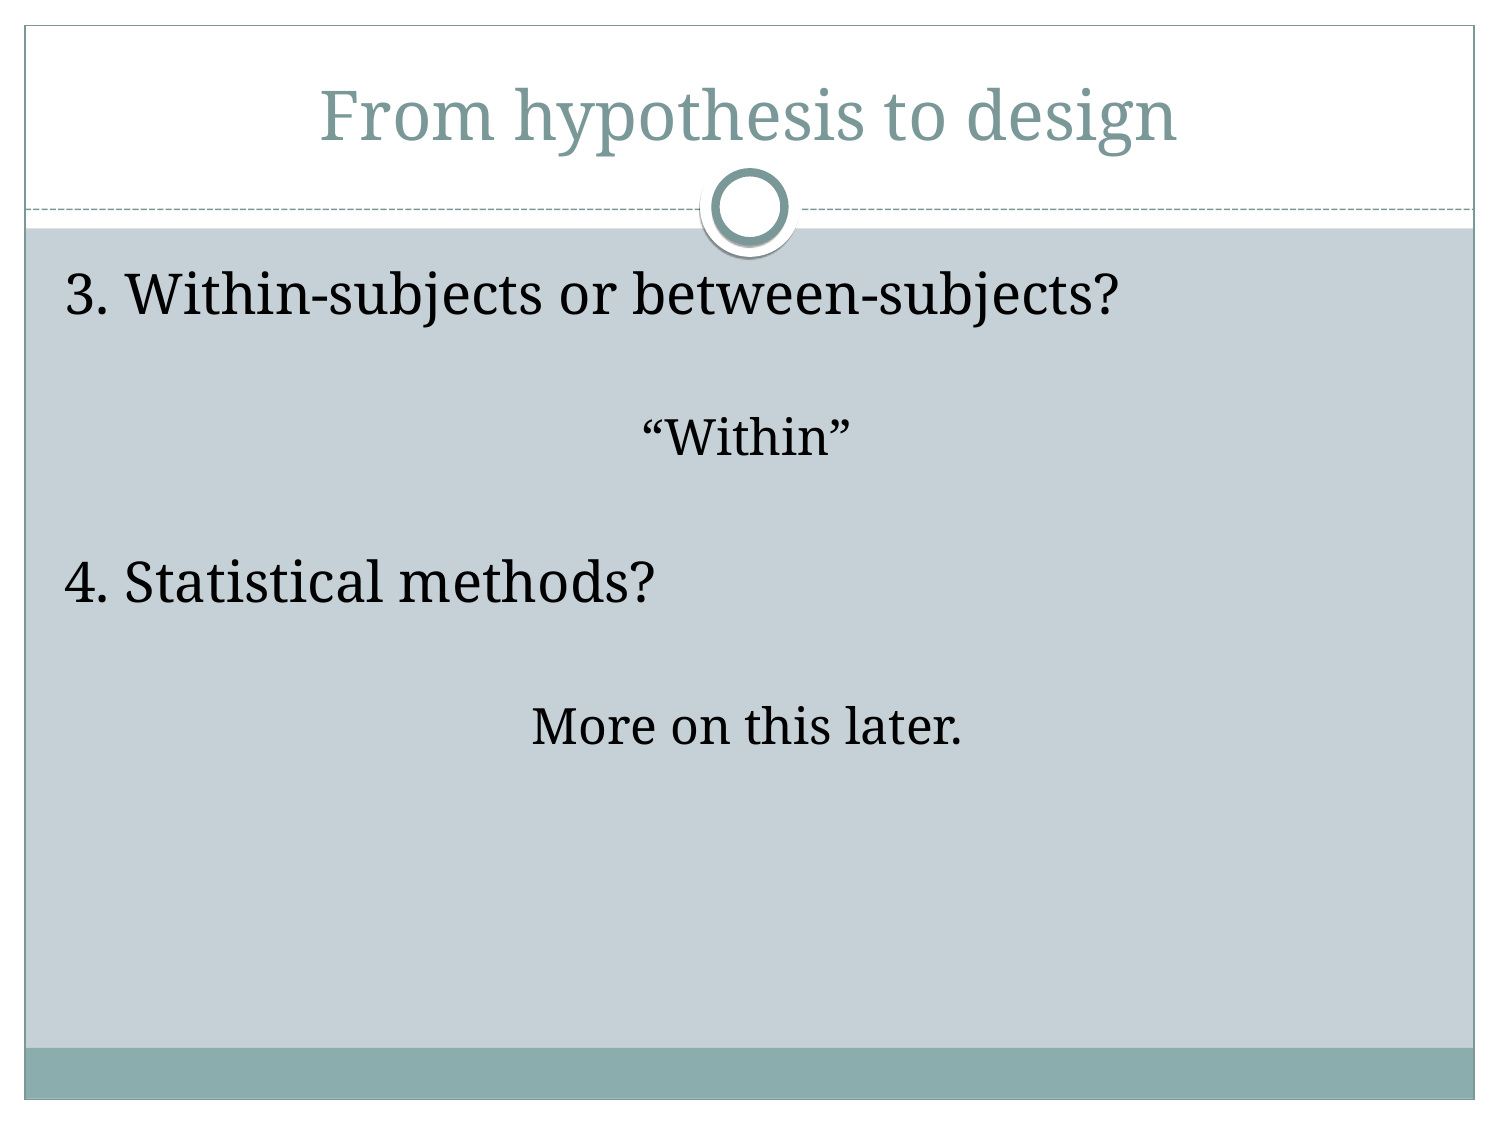

# From hypothesis to design
3. Within-subjects or between-subjects?
“Within”
4. Statistical methods?
More on this later.